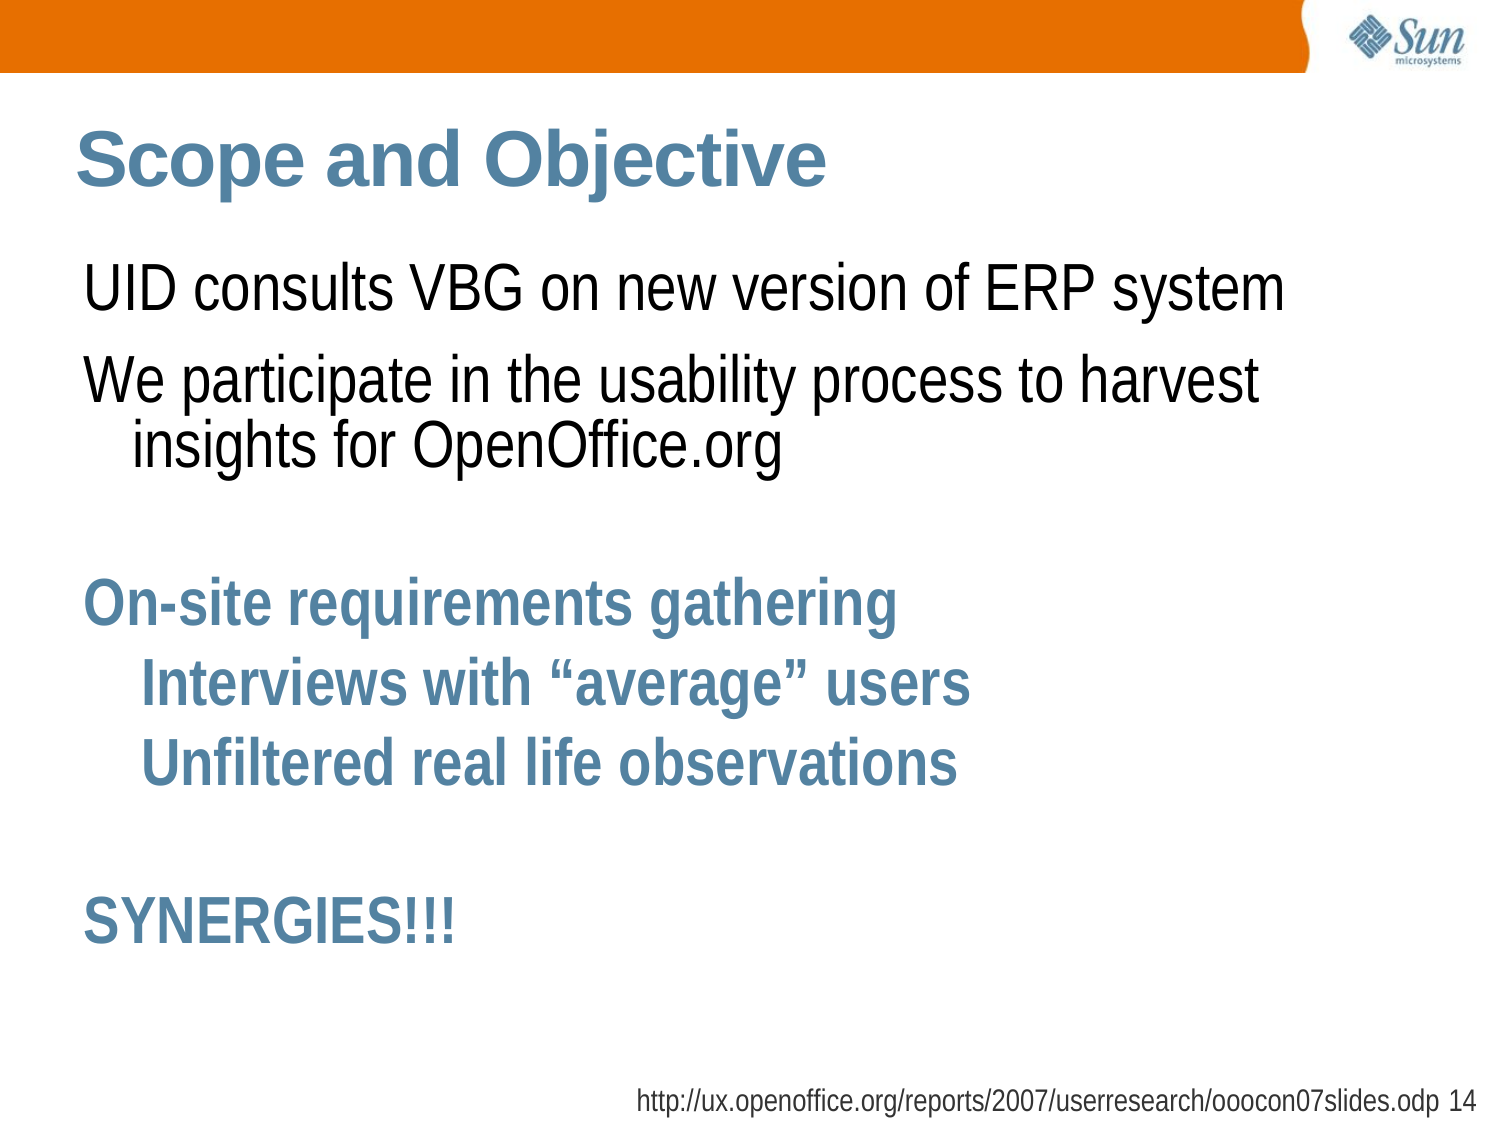

# Scope and Objective
UID consults VBG on new version of ERP system
We participate in the usability process to harvest insights for OpenOffice.org
On-site requirements gathering
Interviews with “average” users
Unfiltered real life observations
SYNERGIES!!!